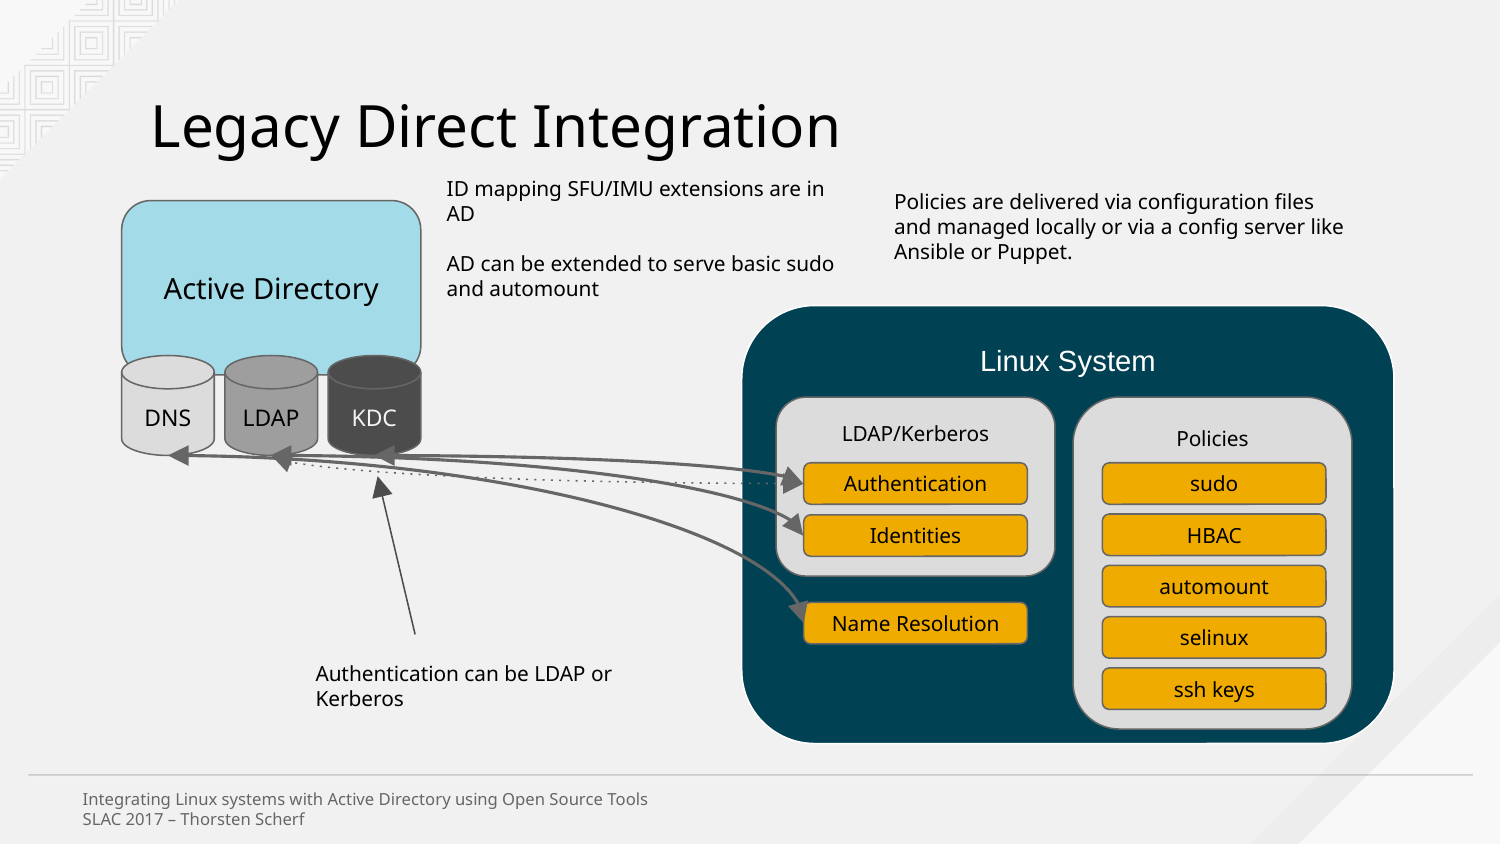

# Legacy Direct Integration
Policies are delivered via configuration files and managed locally or via a config server like Ansible or Puppet.
ID mapping SFU/IMU extensions are in AD
AD can be extended to serve basic sudo and automount
Active Directory
Linux System
DNS
LDAP
KDC
LDAP/Kerberos
Policies
Authentication
sudo
HBAC
Identities
automount
Name Resolution
Authentication can be LDAP or Kerberos
selinux
ssh keys